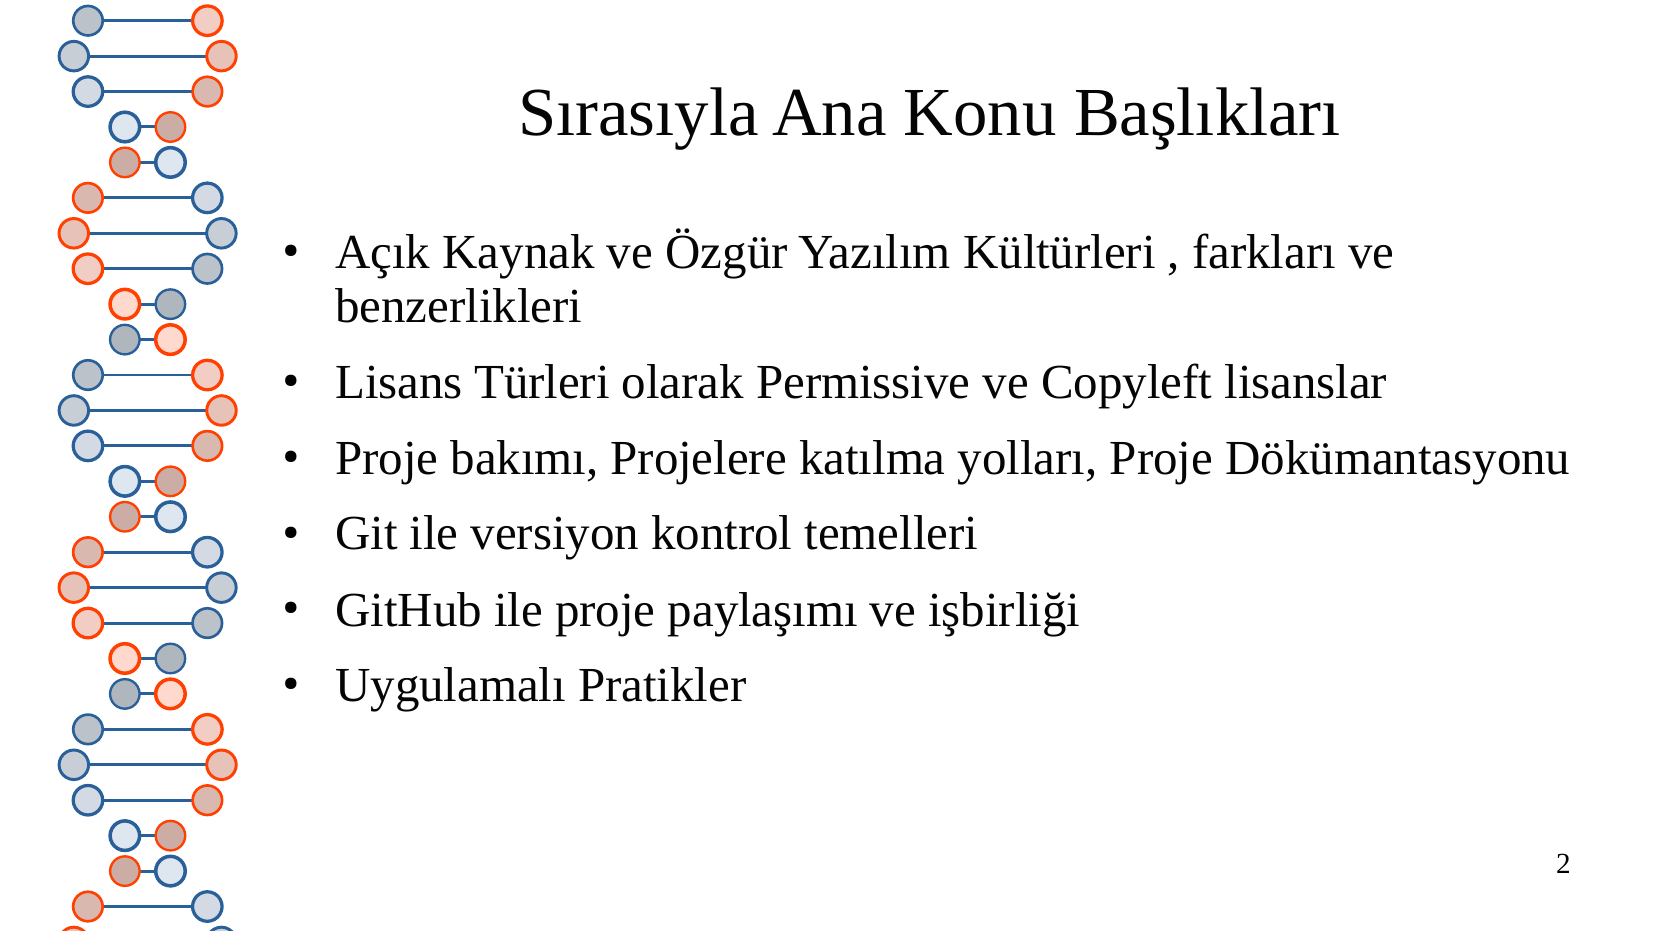

# Sırasıyla Ana Konu Başlıkları
Açık Kaynak ve Özgür Yazılım Kültürleri , farkları ve benzerlikleri
Lisans Türleri olarak Permissive ve Copyleft lisanslar
Proje bakımı, Projelere katılma yolları, Proje Dökümantasyonu
Git ile versiyon kontrol temelleri
GitHub ile proje paylaşımı ve işbirliği
Uygulamalı Pratikler
2